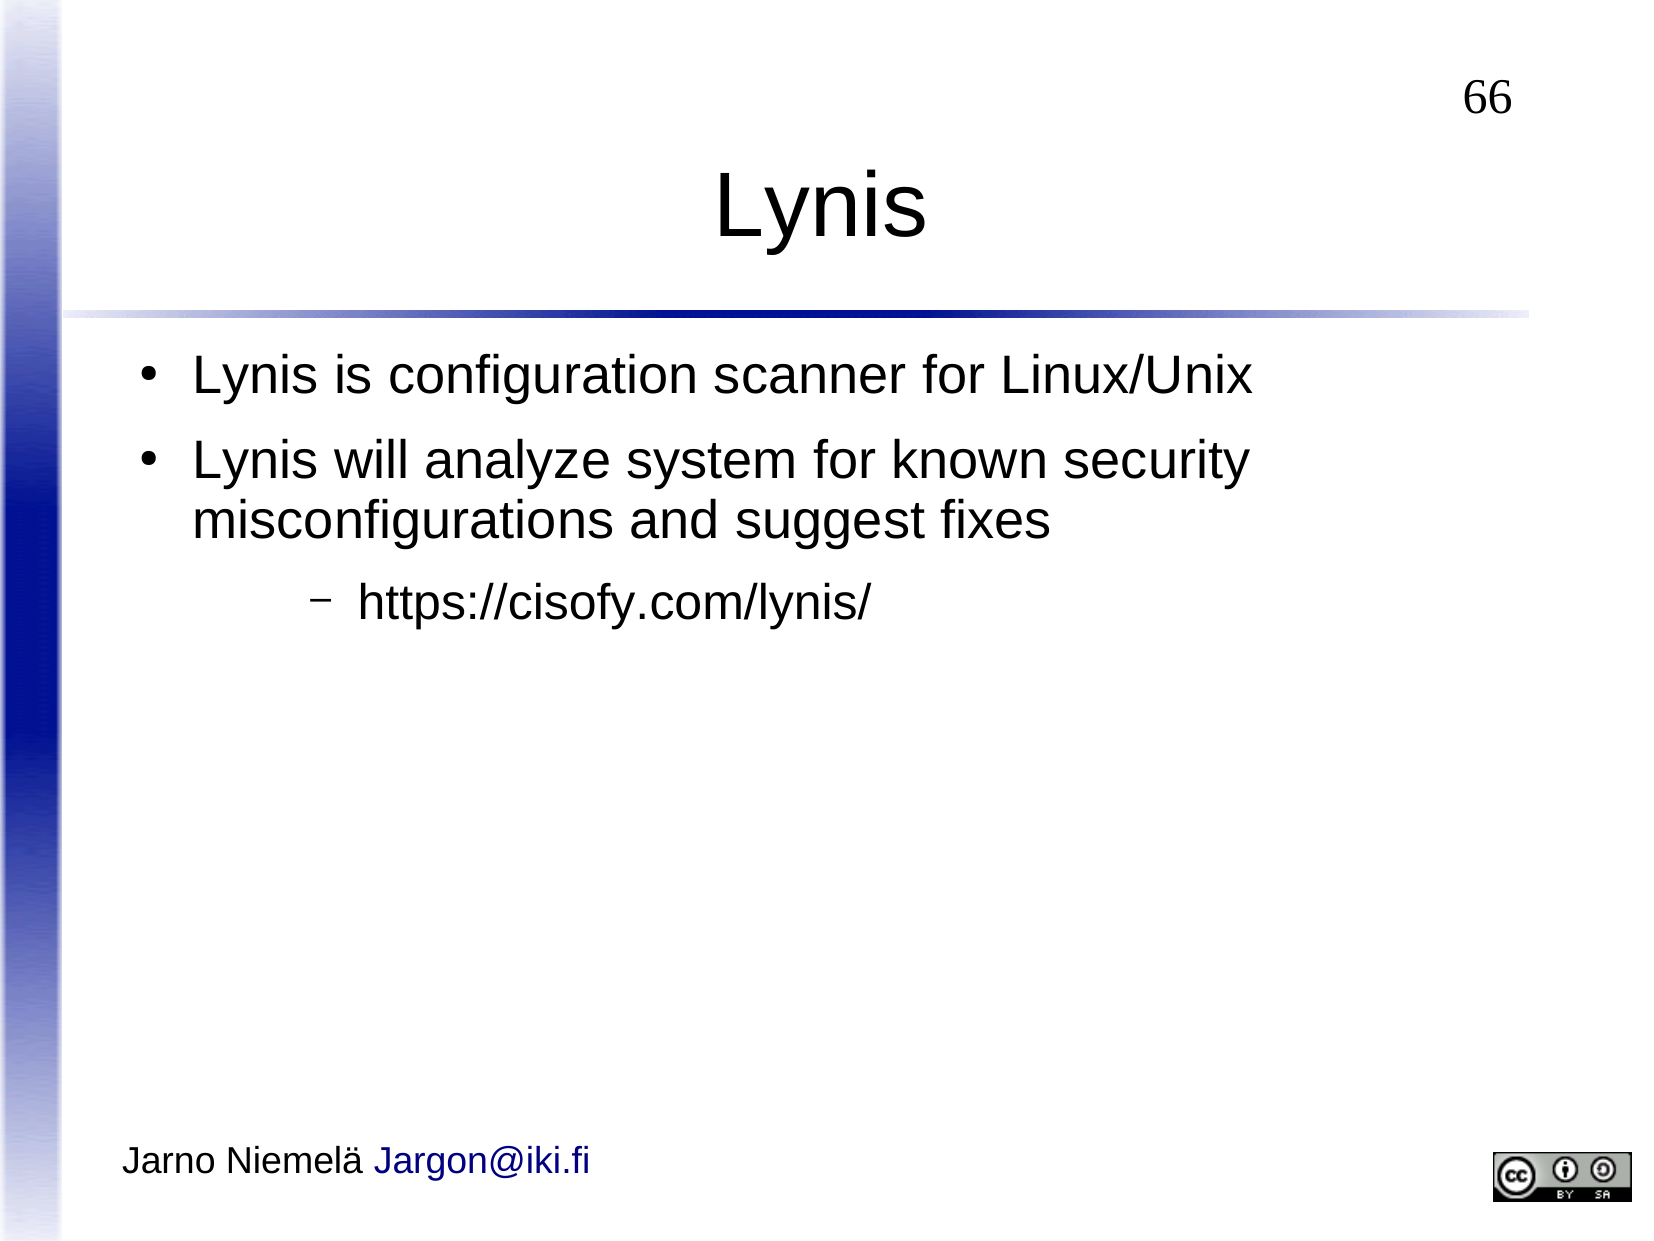

# Lynis
Lynis is configuration scanner for Linux/Unix
Lynis will analyze system for known security misconfigurations and suggest fixes
https://cisofy.com/lynis/